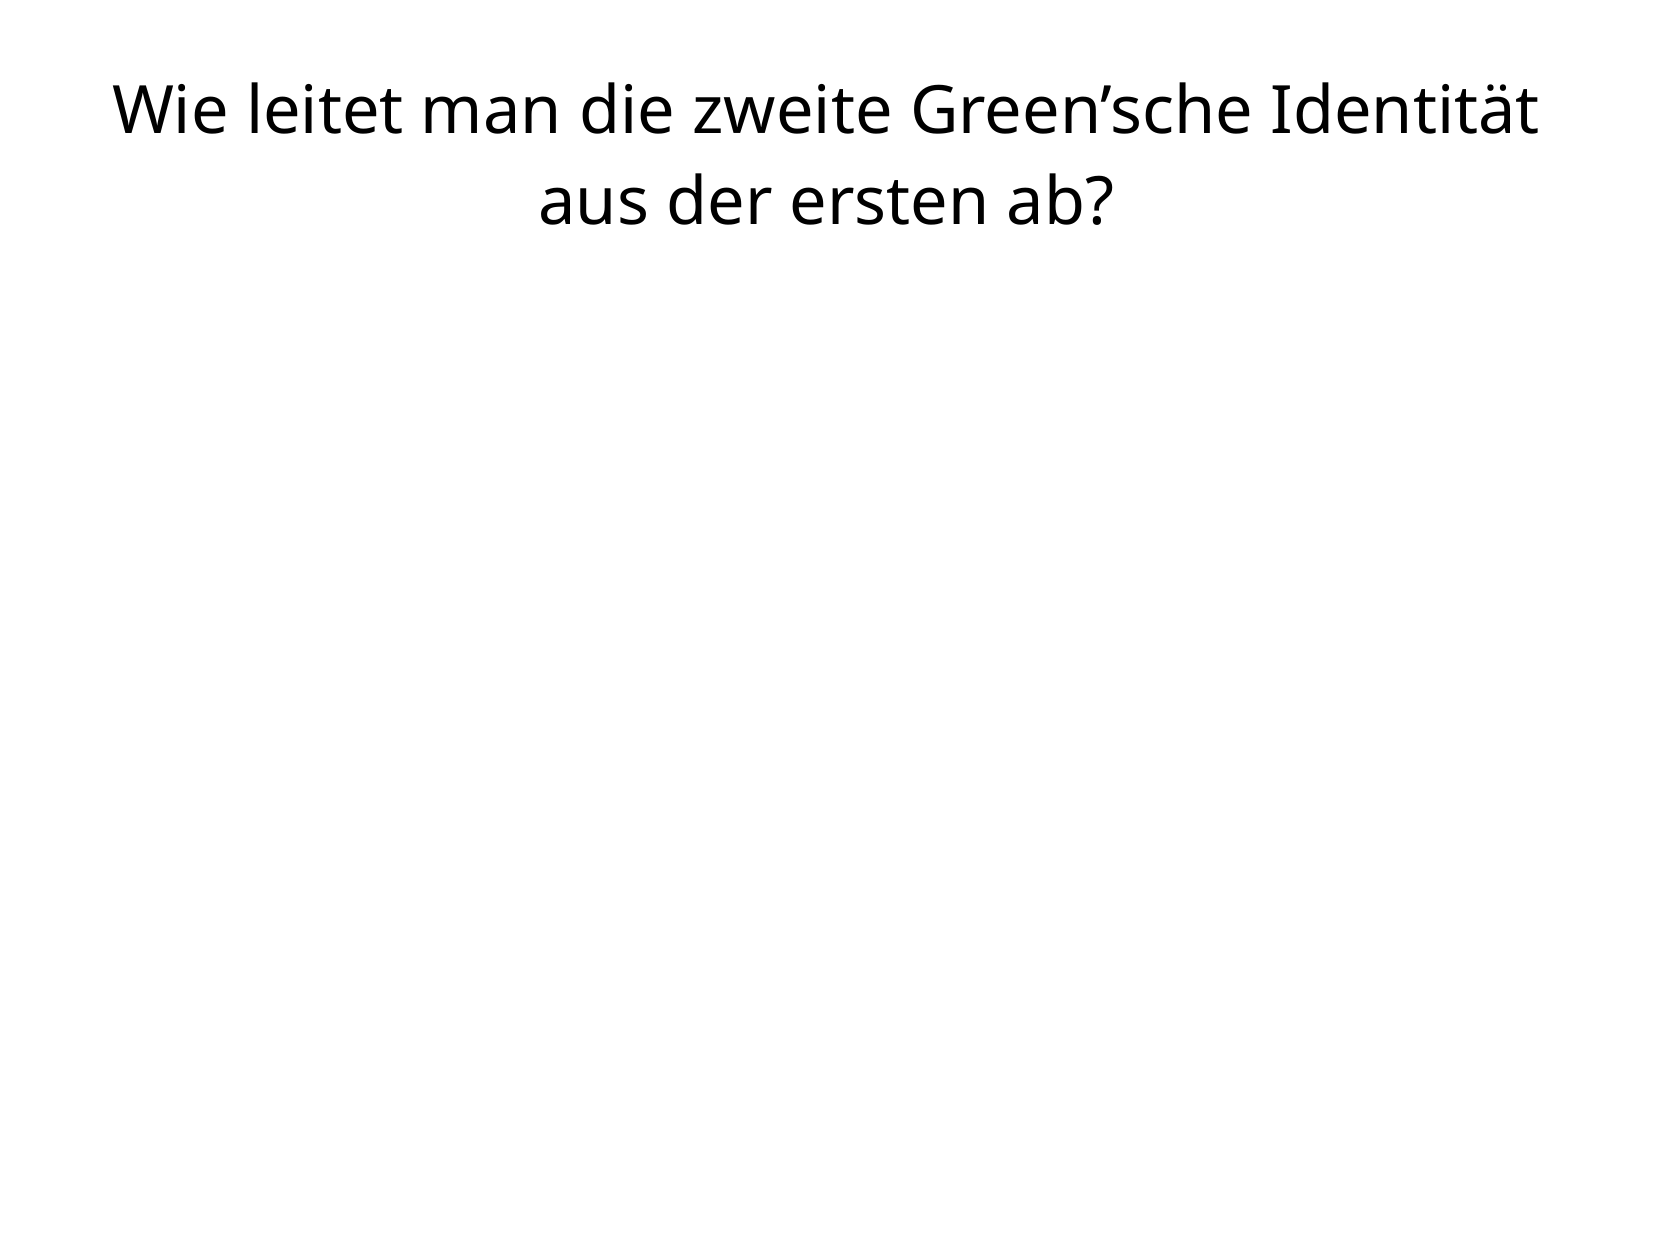

# Wie leitet man die zweite Green’sche Identität aus der ersten ab?